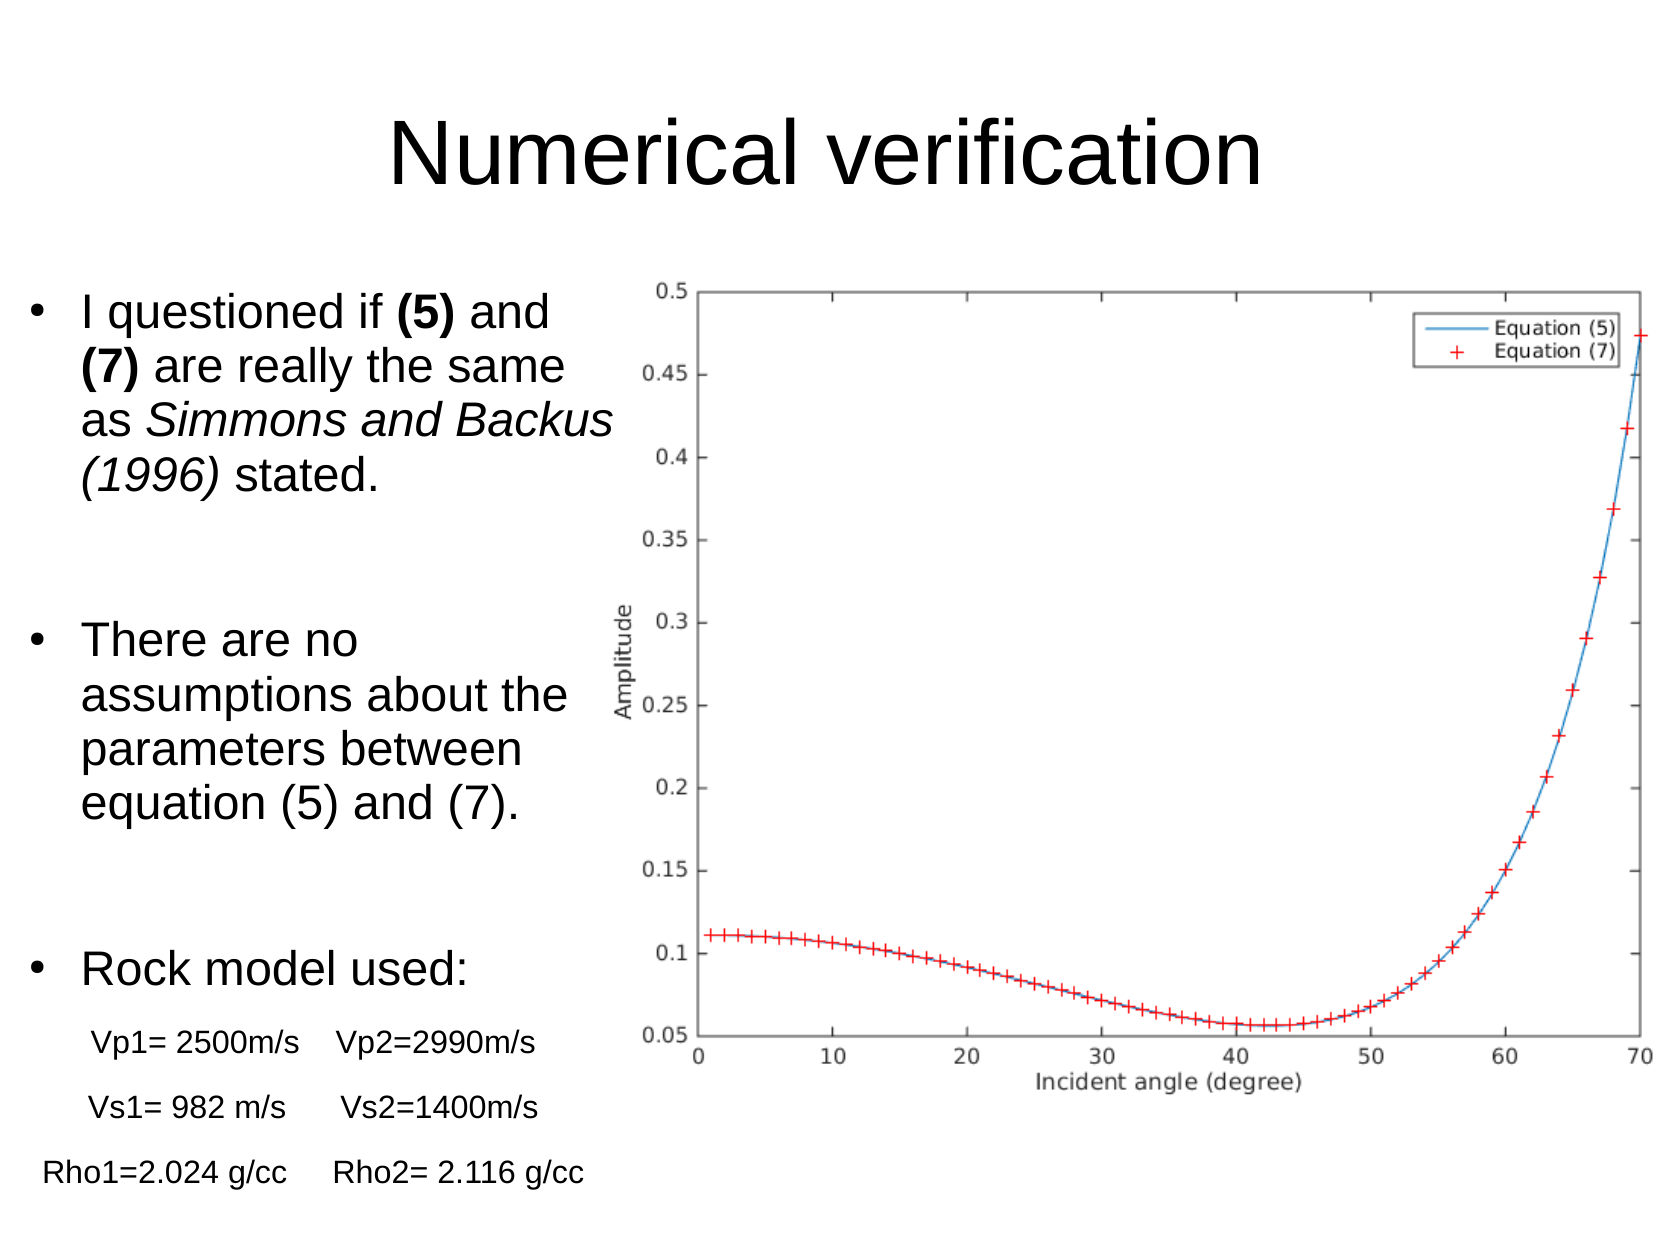

# Numerical verification
I questioned if (5) and (7) are really the same as Simmons and Backus (1996) stated.
There are no assumptions about the parameters between equation (5) and (7).
Rock model used:
Vp1= 2500m/s Vp2=2990m/s
Vs1= 982 m/s Vs2=1400m/s
Rho1=2.024 g/cc Rho2= 2.116 g/cc